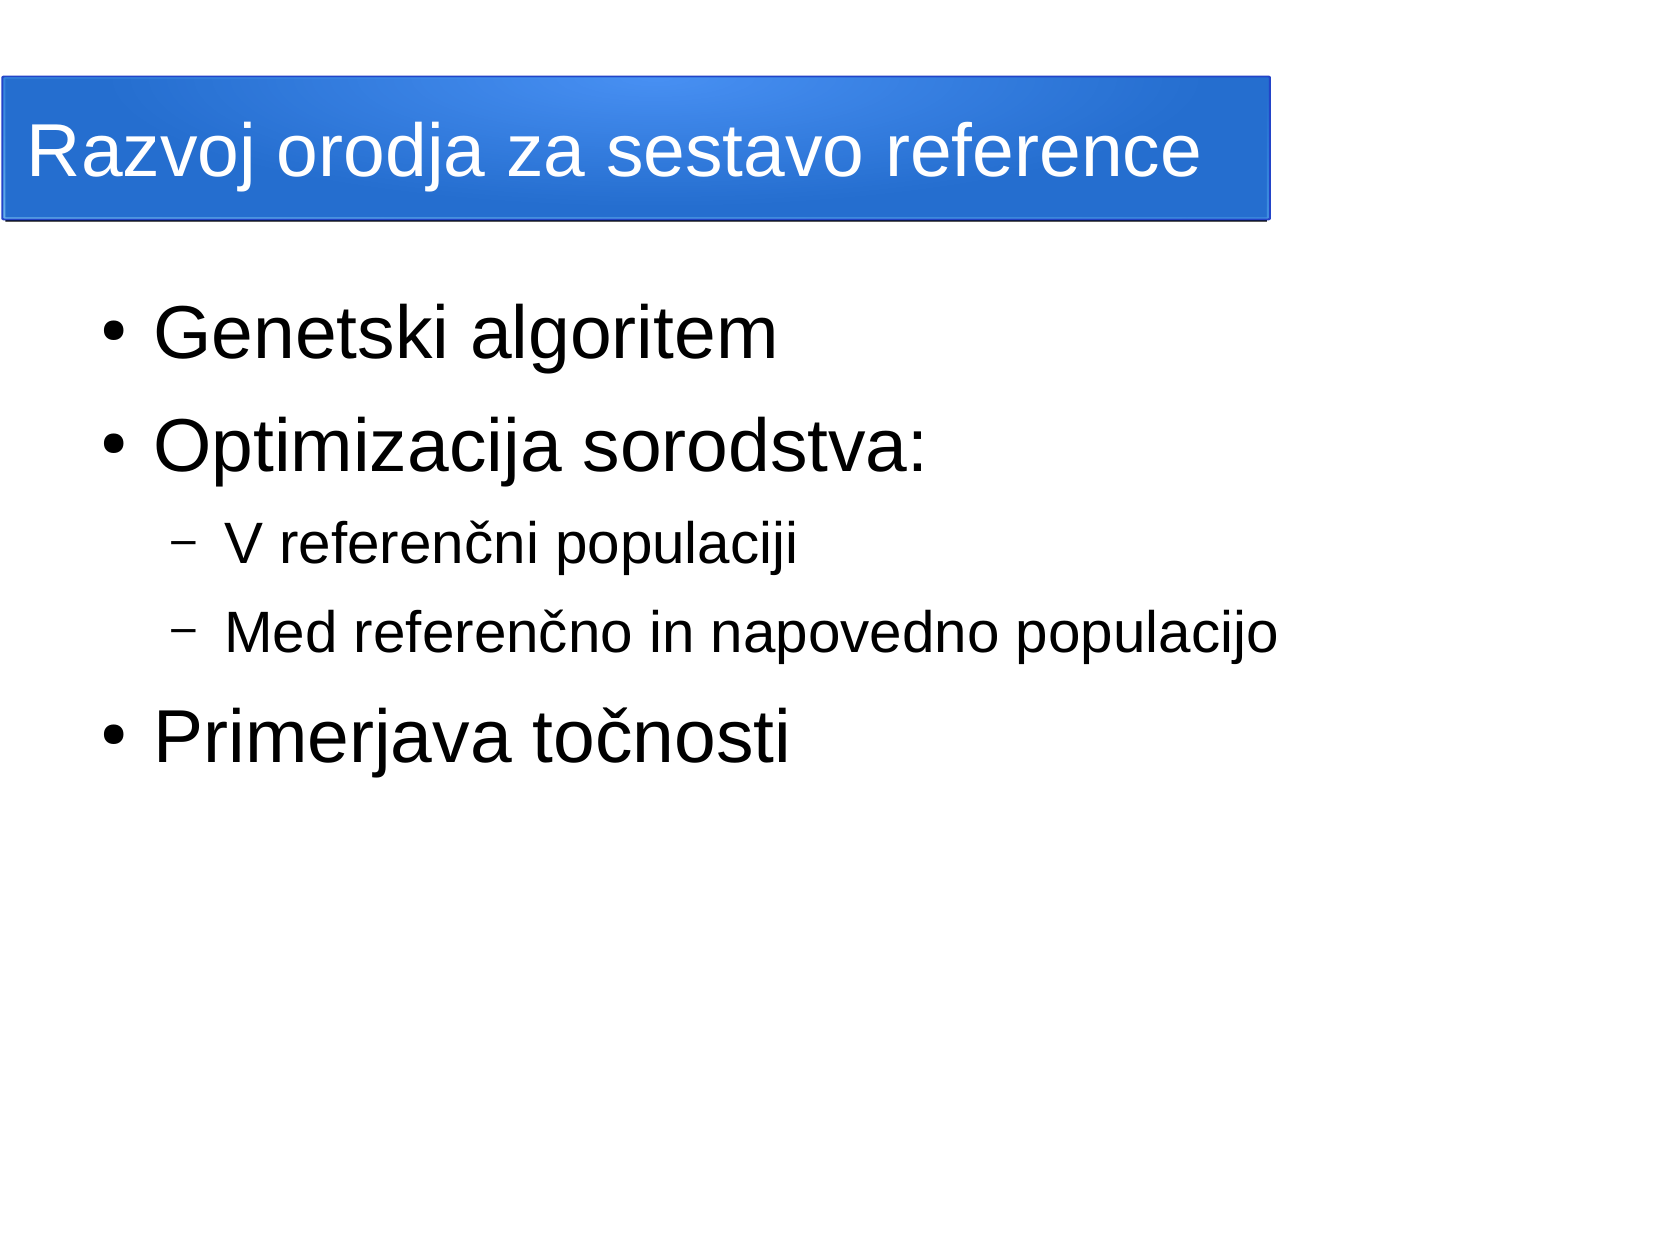

# Razvoj orodja za sestavo reference
Genetski algoritem
Optimizacija sorodstva:
V referenčni populaciji
Med referenčno in napovedno populacijo
Primerjava točnosti